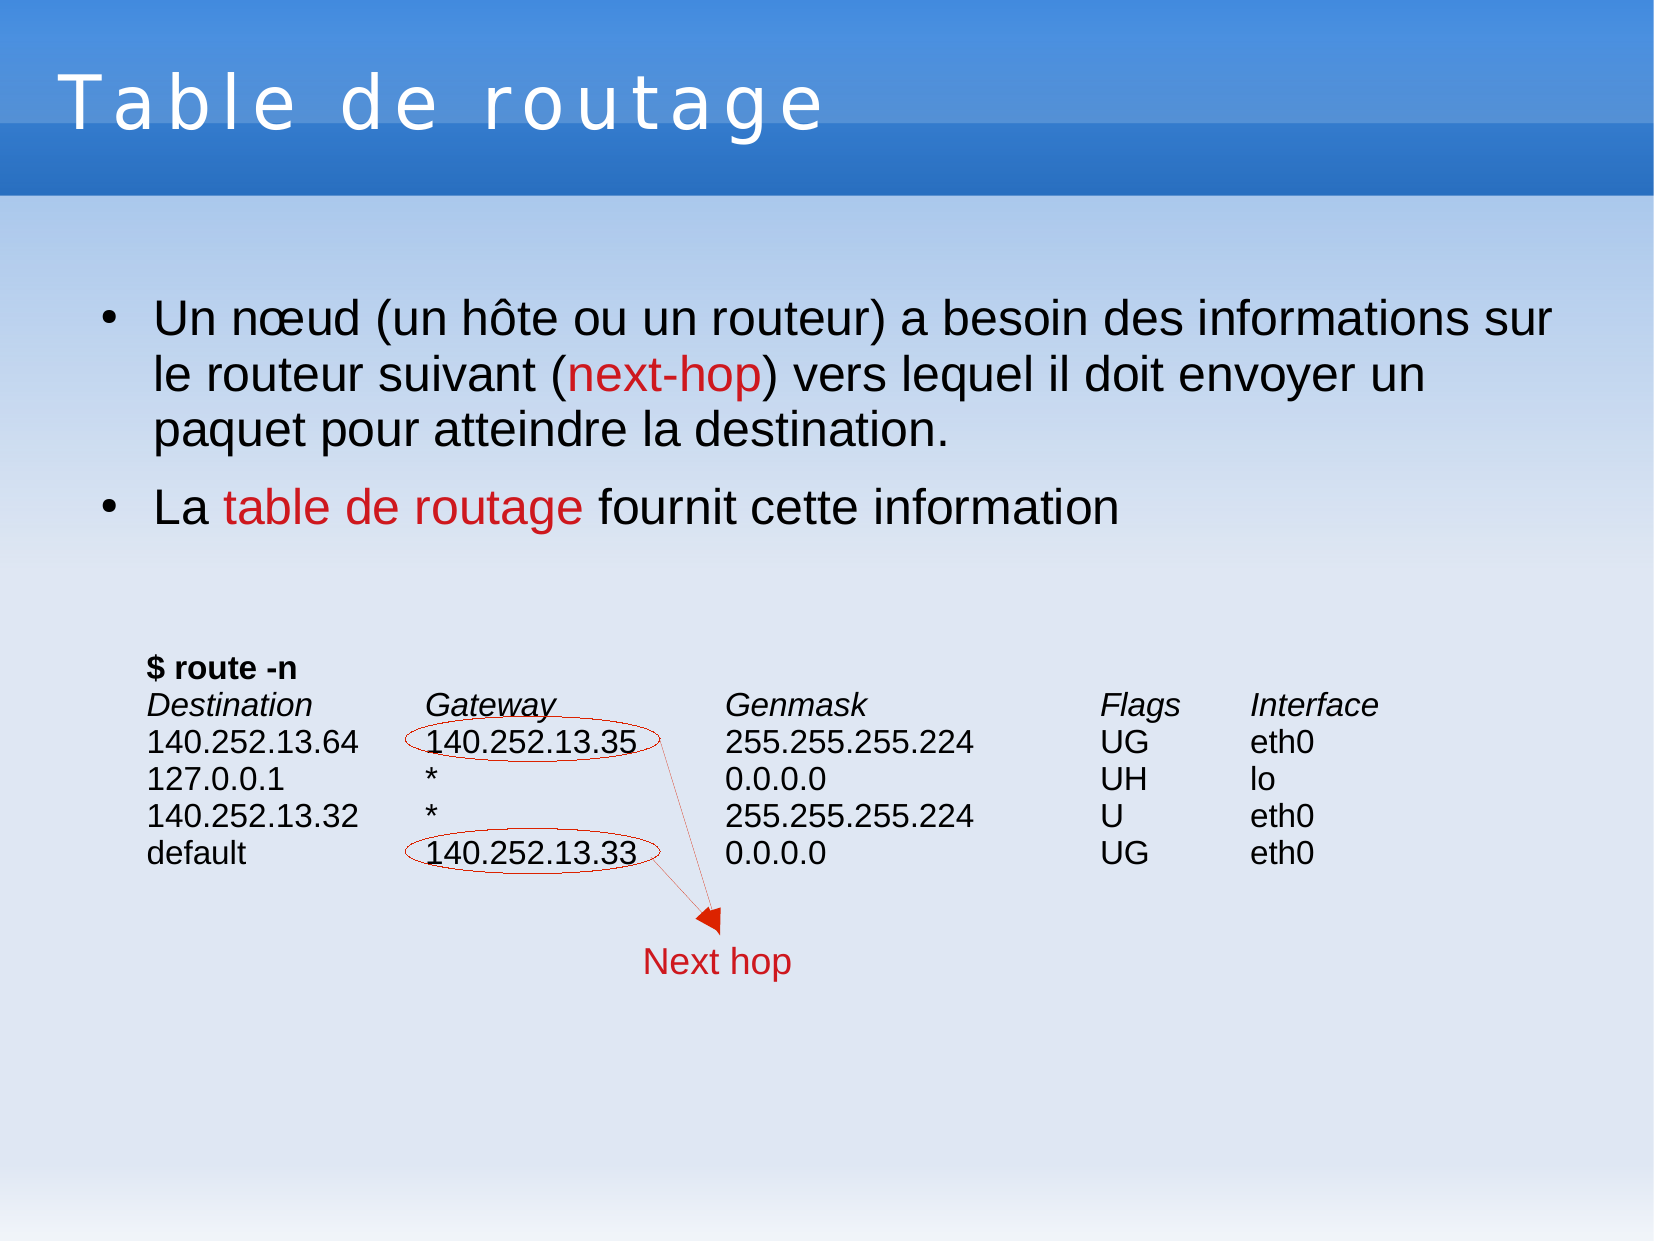

# Table de routage
Un nœud (un hôte ou un routeur) a besoin des informations sur le routeur suivant (next-hop) vers lequel il doit envoyer un paquet pour atteindre la destination.
La table de routage fournit cette information
$ route -n
Destination 		Gateway 			Genmask 			Flags 	Interface
140.252.13.64	140.252.13.35		255.255.255.224		UG		eth0
127.0.0.1		*				0.0.0.0				UH		lo
140.252.13.32	*				255.255.255.224		U		eth0
default			140.252.13.33		0.0.0.0				UG		eth0
Next hop